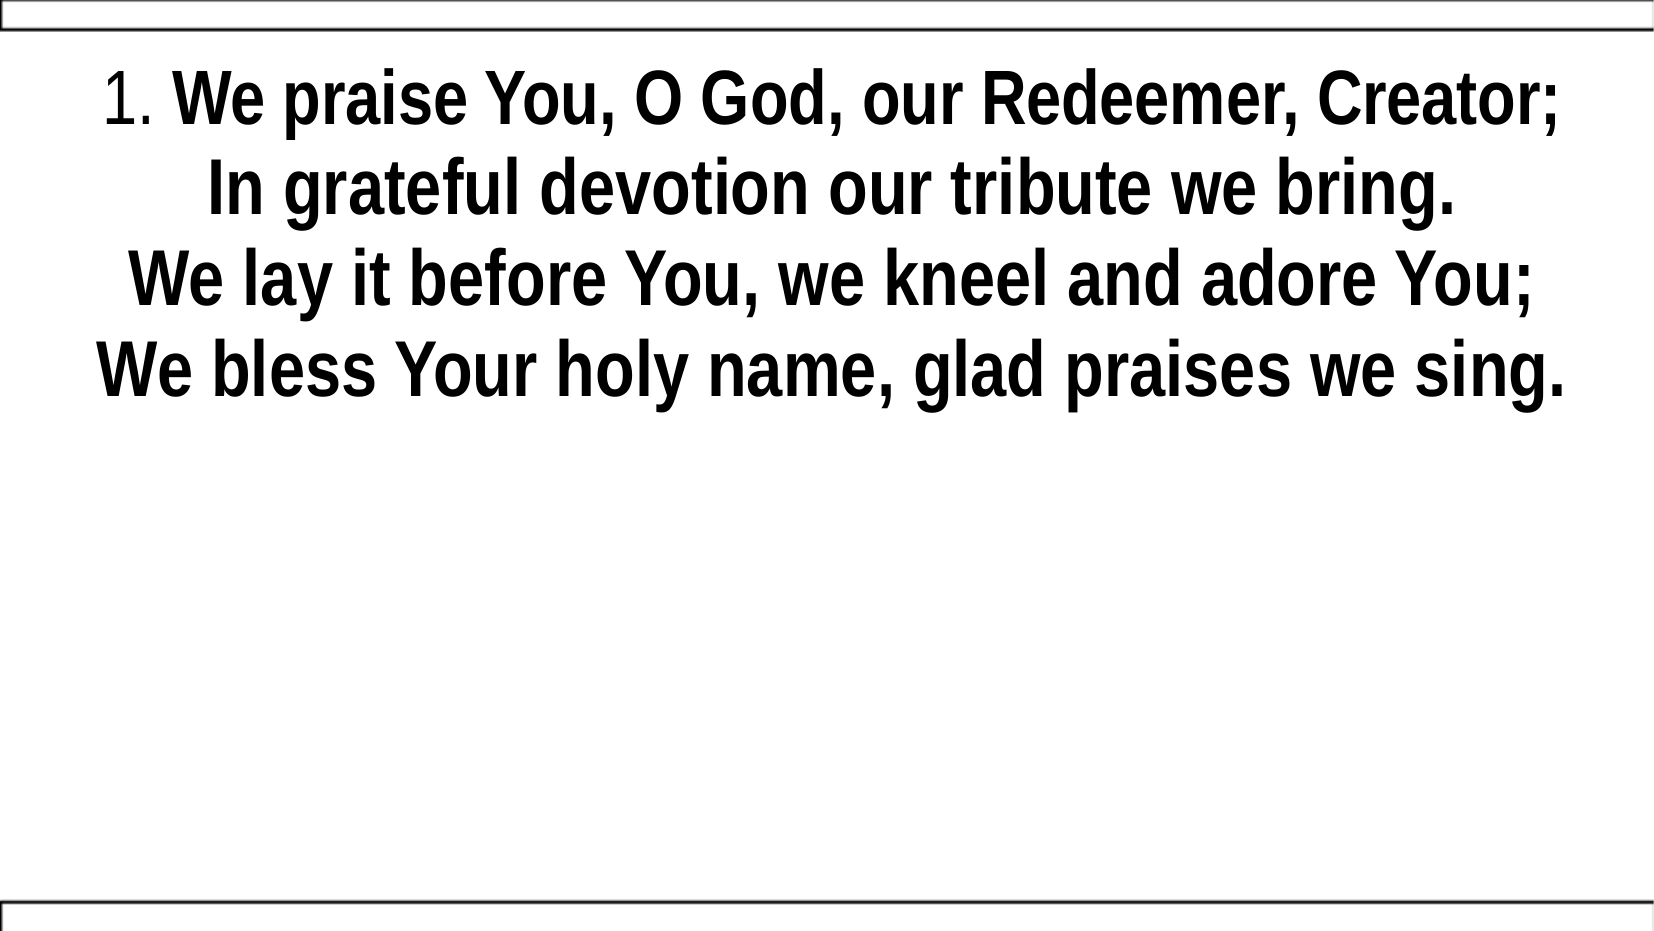

1. We praise You, O God, our Redeemer, Creator;
In grateful devotion our tribute we bring.
We lay it before You, we kneel and adore You;
We bless Your holy name, glad praises we sing.